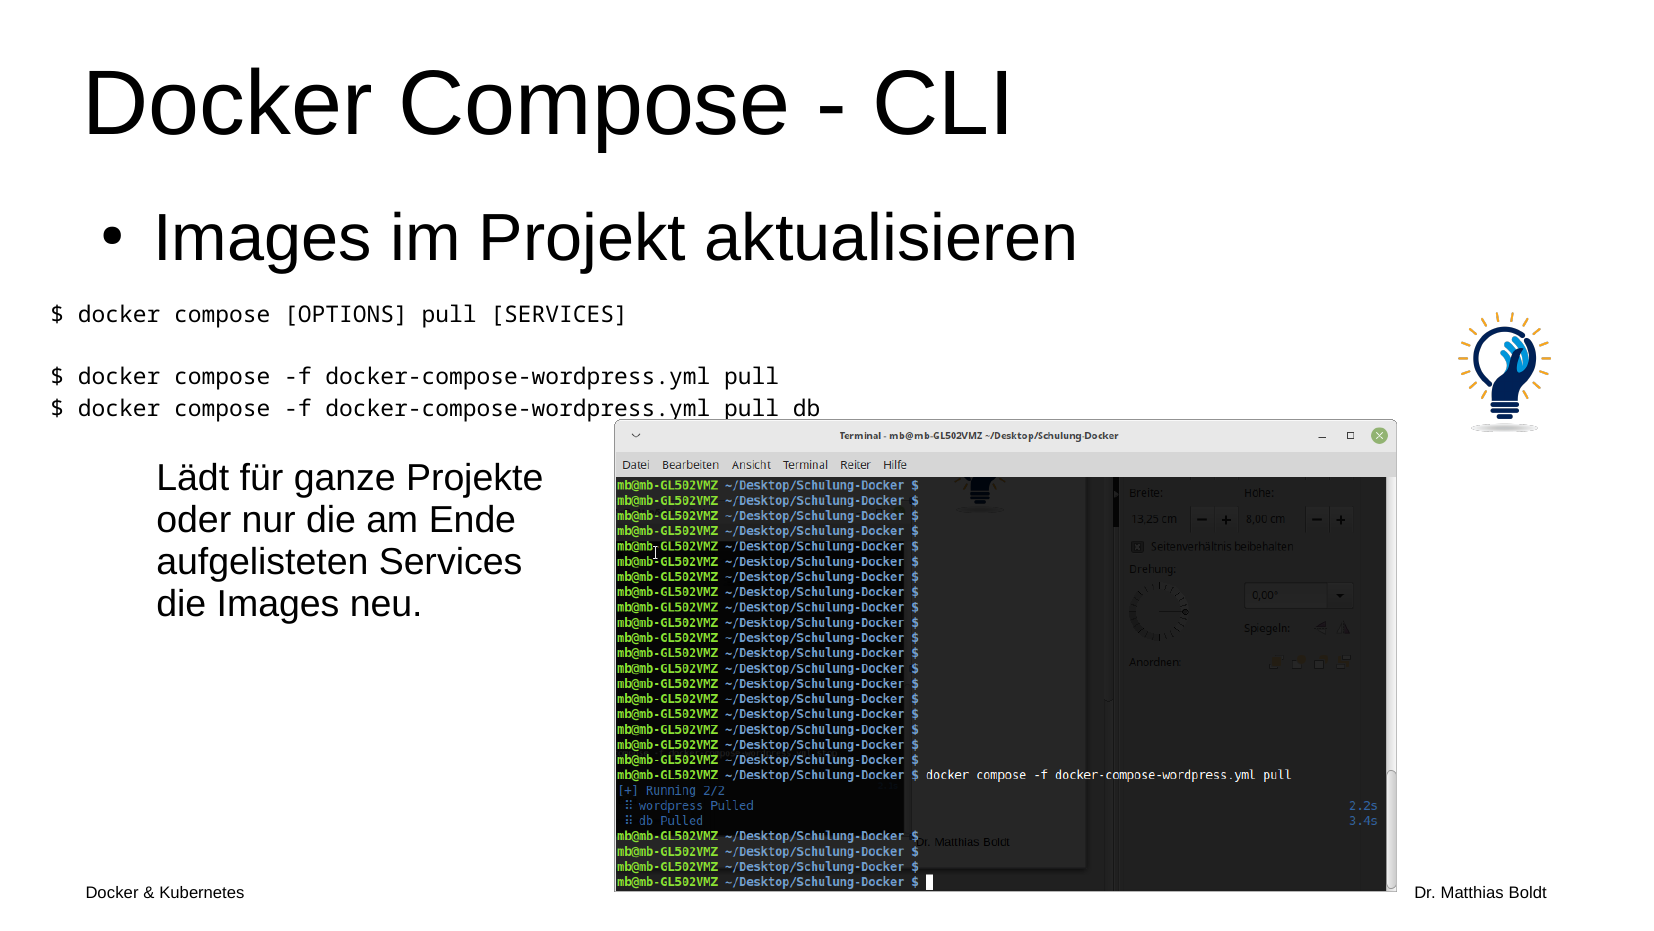

# Docker Compose - CLI
Images im Projekt aktualisieren
$ docker compose [OPTIONS] pull [SERVICES]
$ docker compose -f docker-compose-wordpress.yml pull
$ docker compose -f docker-compose-wordpress.yml pull db
Lädt für ganze Projekte oder nur die am Ende aufgelisteten Services die Images neu.
Docker & Kubernetes																Dr. Matthias Boldt